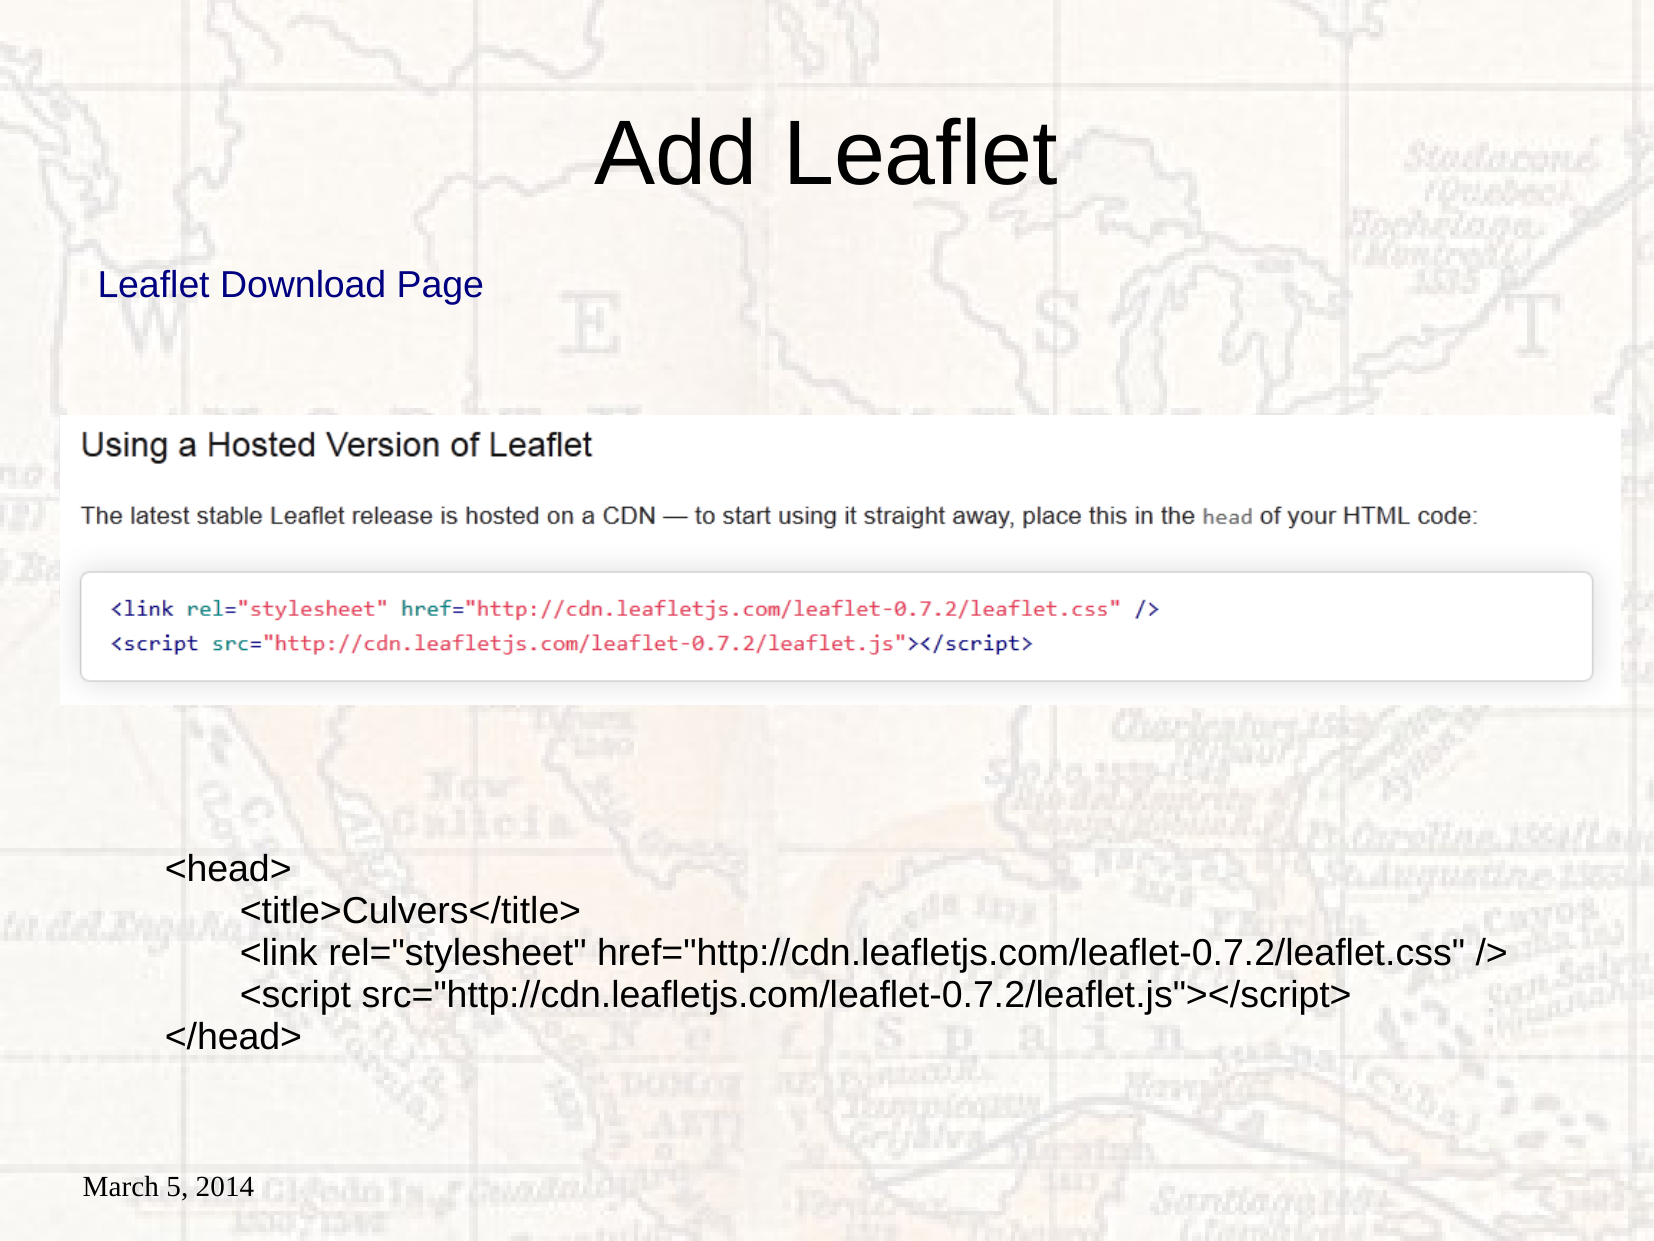

# Add Leaflet
Leaflet Download Page
	<head>
		<title>Culvers</title>
		<link rel="stylesheet" href="http://cdn.leafletjs.com/leaflet-0.7.2/leaflet.css" />
		<script src="http://cdn.leafletjs.com/leaflet-0.7.2/leaflet.js"></script>
	</head>